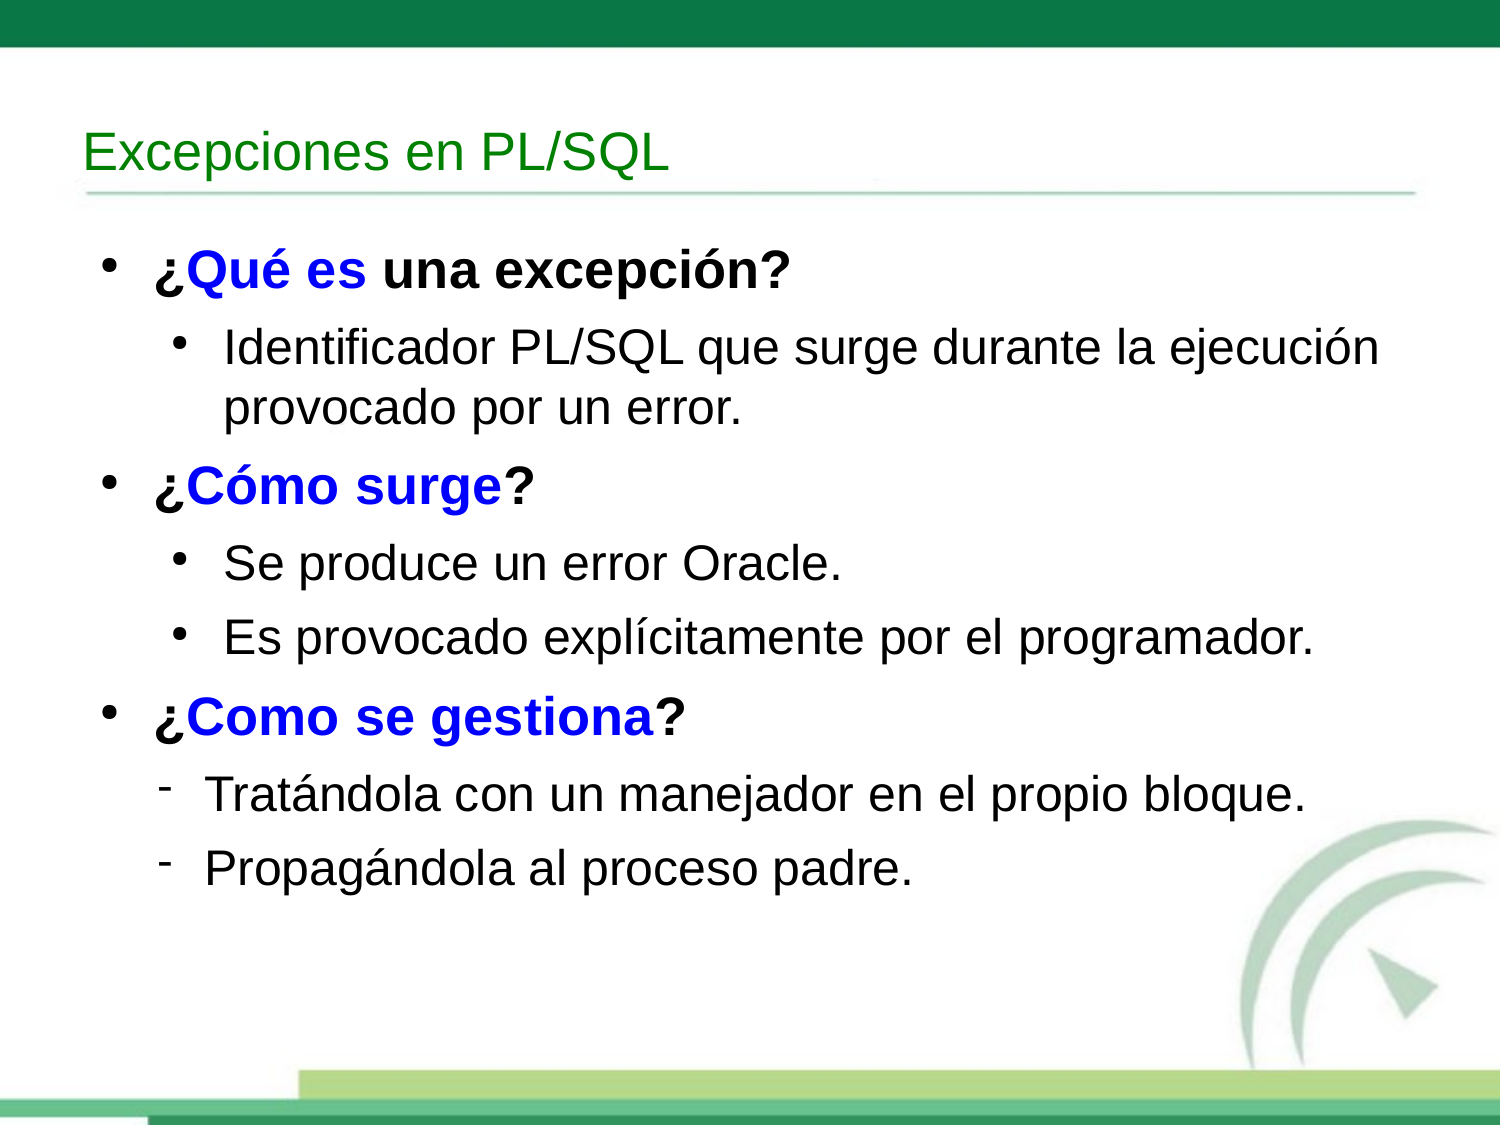

# Excepciones en PL/SQL
¿Qué es una excepción?
Identificador PL/SQL que surge durante la ejecución provocado por un error.
¿Cómo surge?
Se produce un error Oracle.
Es provocado explícitamente por el programador.
¿Como se gestiona?
Tratándola con un manejador en el propio bloque.
Propagándola al proceso padre.